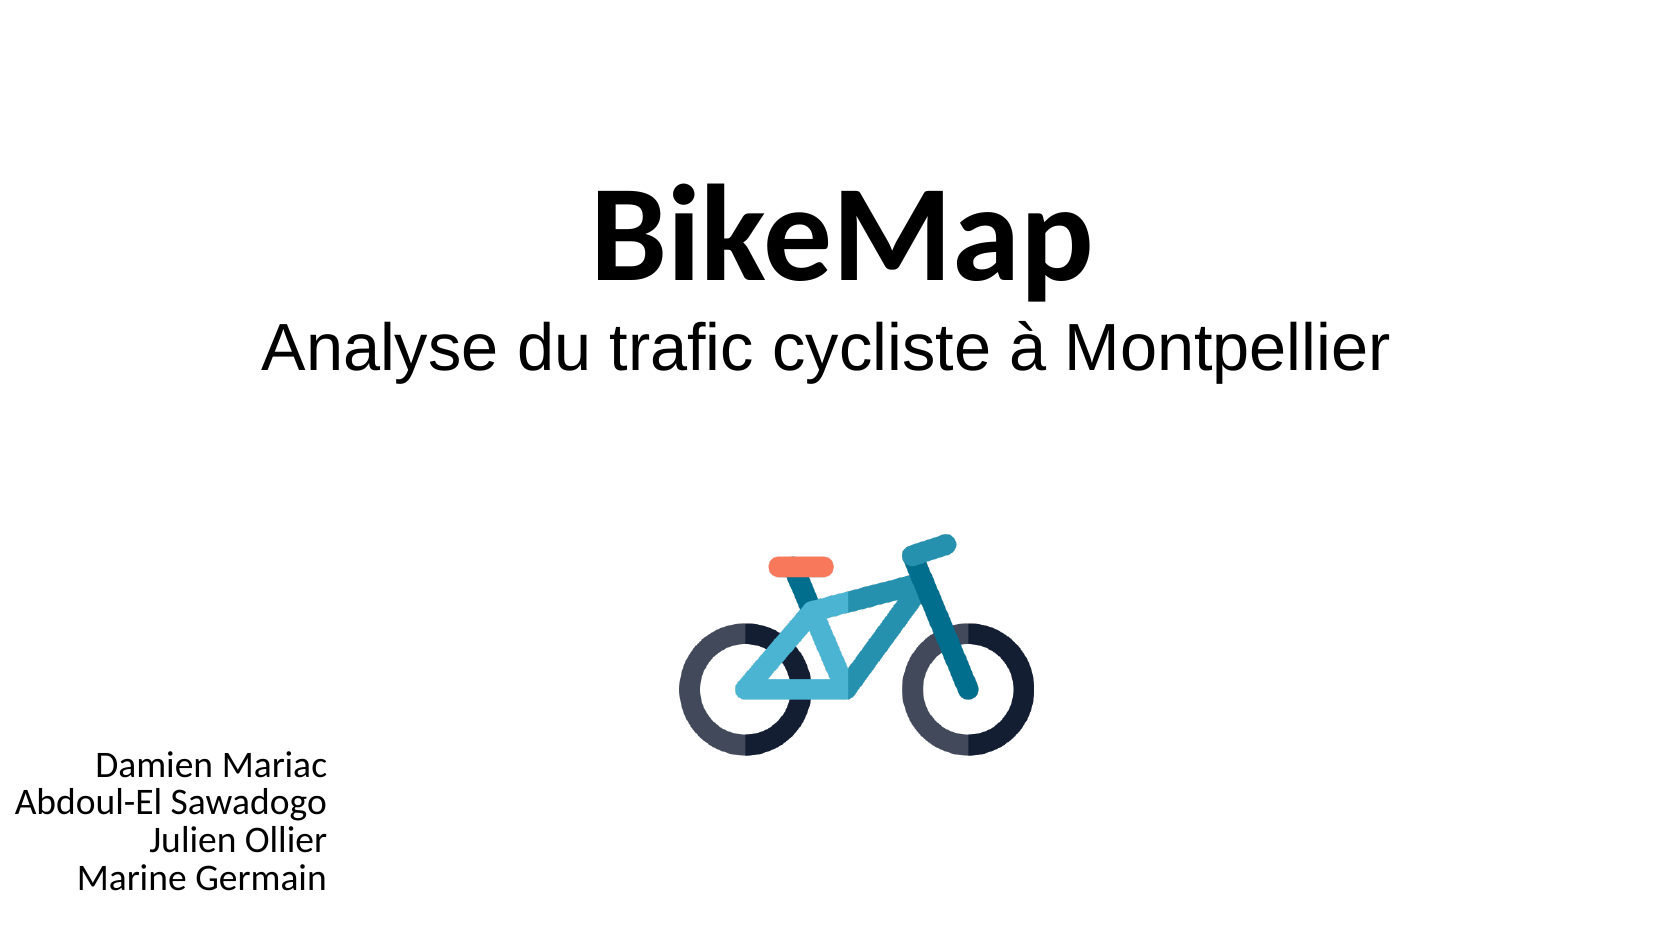

# BikeMap
Analyse du trafic cycliste à Montpellier
Damien Mariac
Abdoul-El Sawadogo
Julien Ollier
Marine Germain